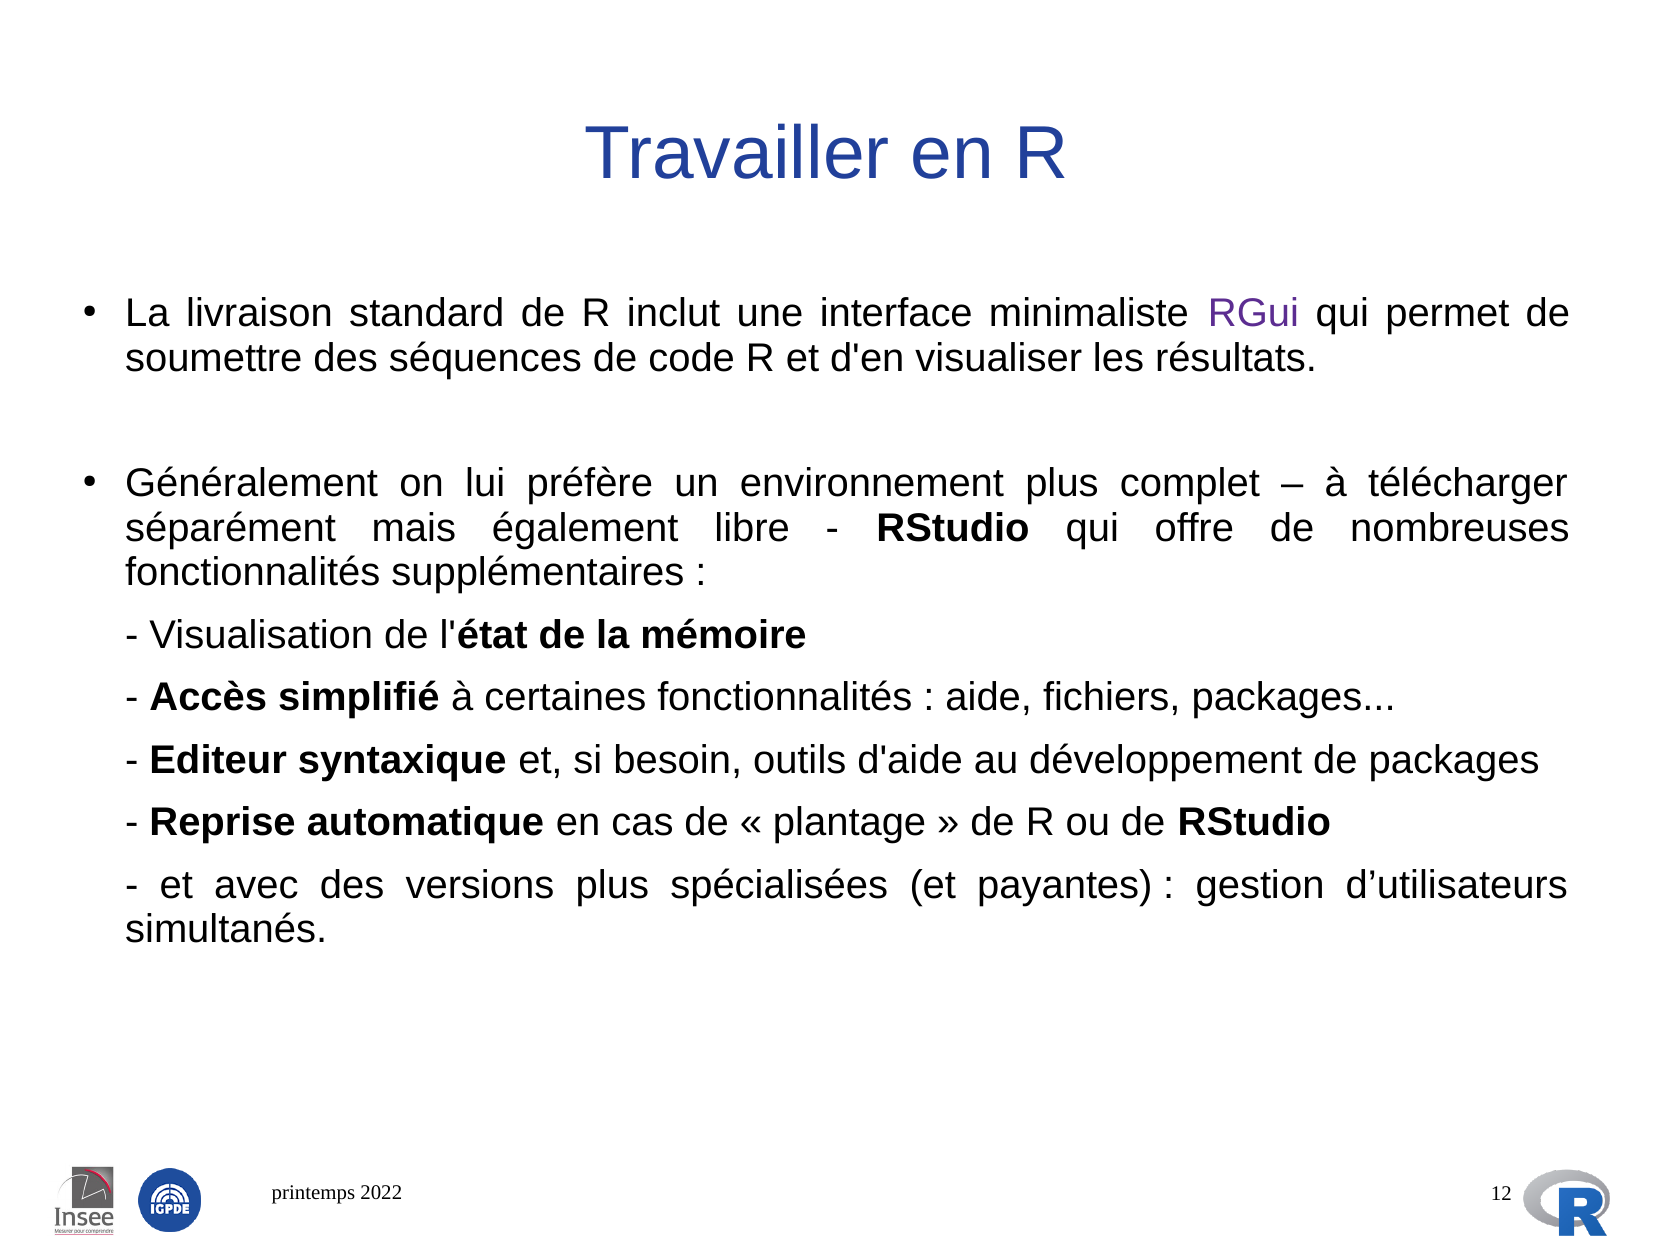

# Travailler en R
La livraison standard de R inclut une interface minimaliste RGui qui permet de soumettre des séquences de code R et d'en visualiser les résultats.
Généralement on lui préfère un environnement plus complet – à télécharger séparément mais également libre - RStudio qui offre de nombreuses fonctionnalités supplémentaires :
- Visualisation de l'état de la mémoire
- Accès simplifié à certaines fonctionnalités : aide, fichiers, packages...
- Editeur syntaxique et, si besoin, outils d'aide au développement de packages
- Reprise automatique en cas de « plantage » de R ou de RStudio
- et avec des versions plus spécialisées (et payantes) : gestion d’utilisateurs simultanés.
printemps 2022
12